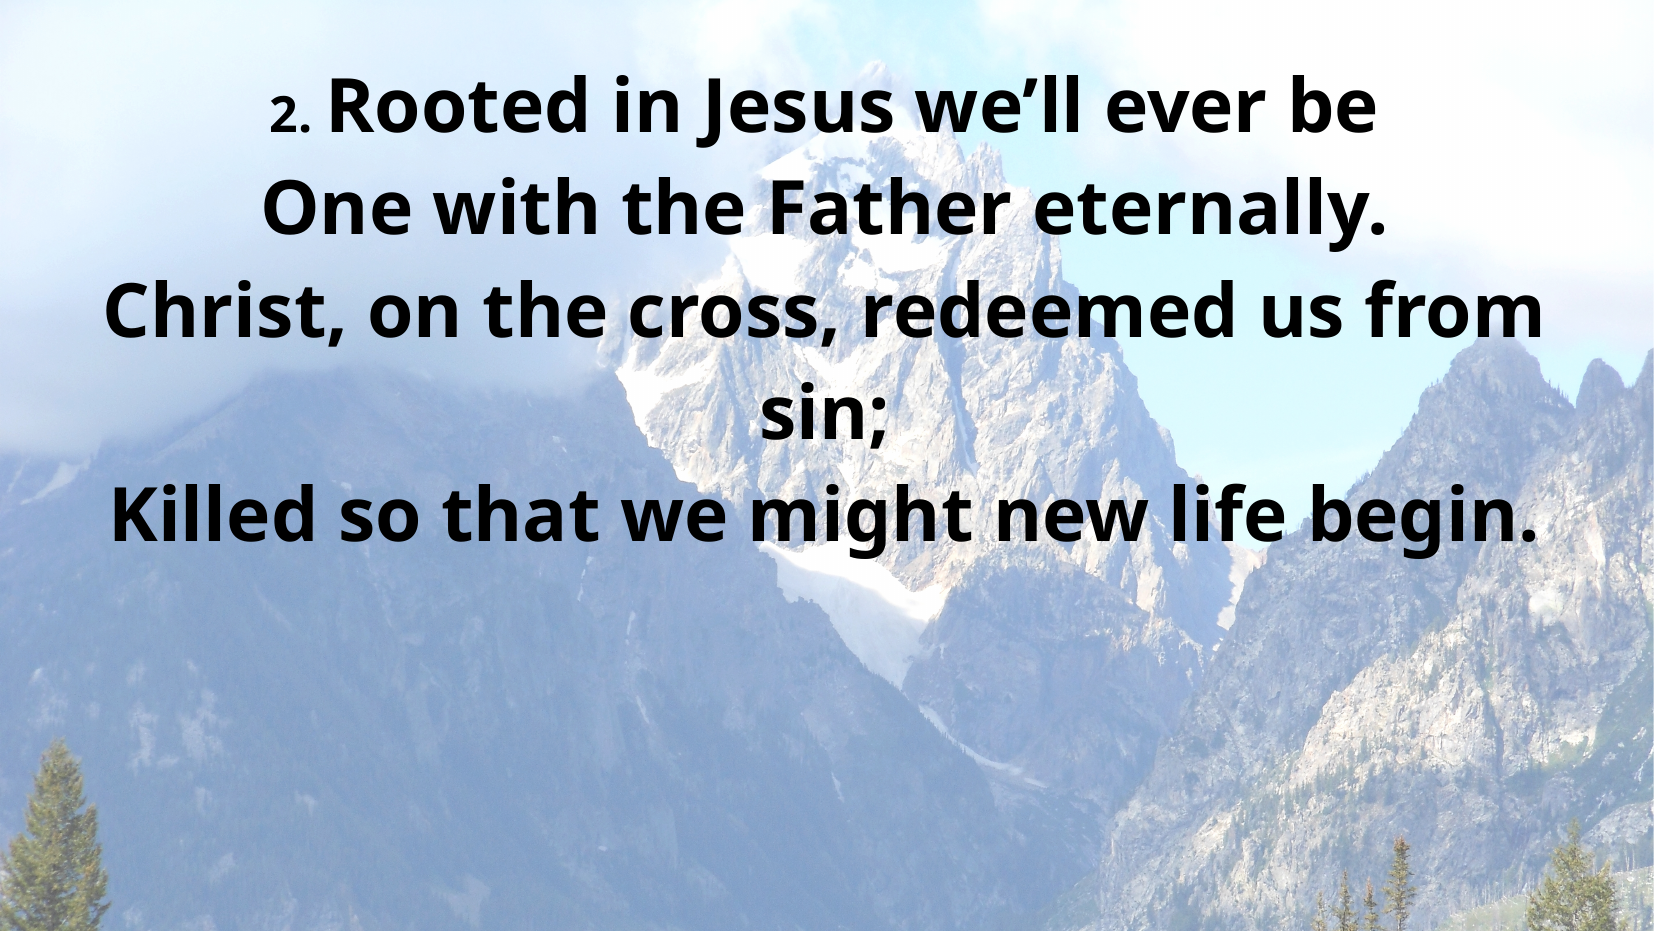

2. Rooted in Jesus we’ll ever be
One with the Father eternally.
Christ, on the cross, redeemed us from sin;
Killed so that we might new life begin.